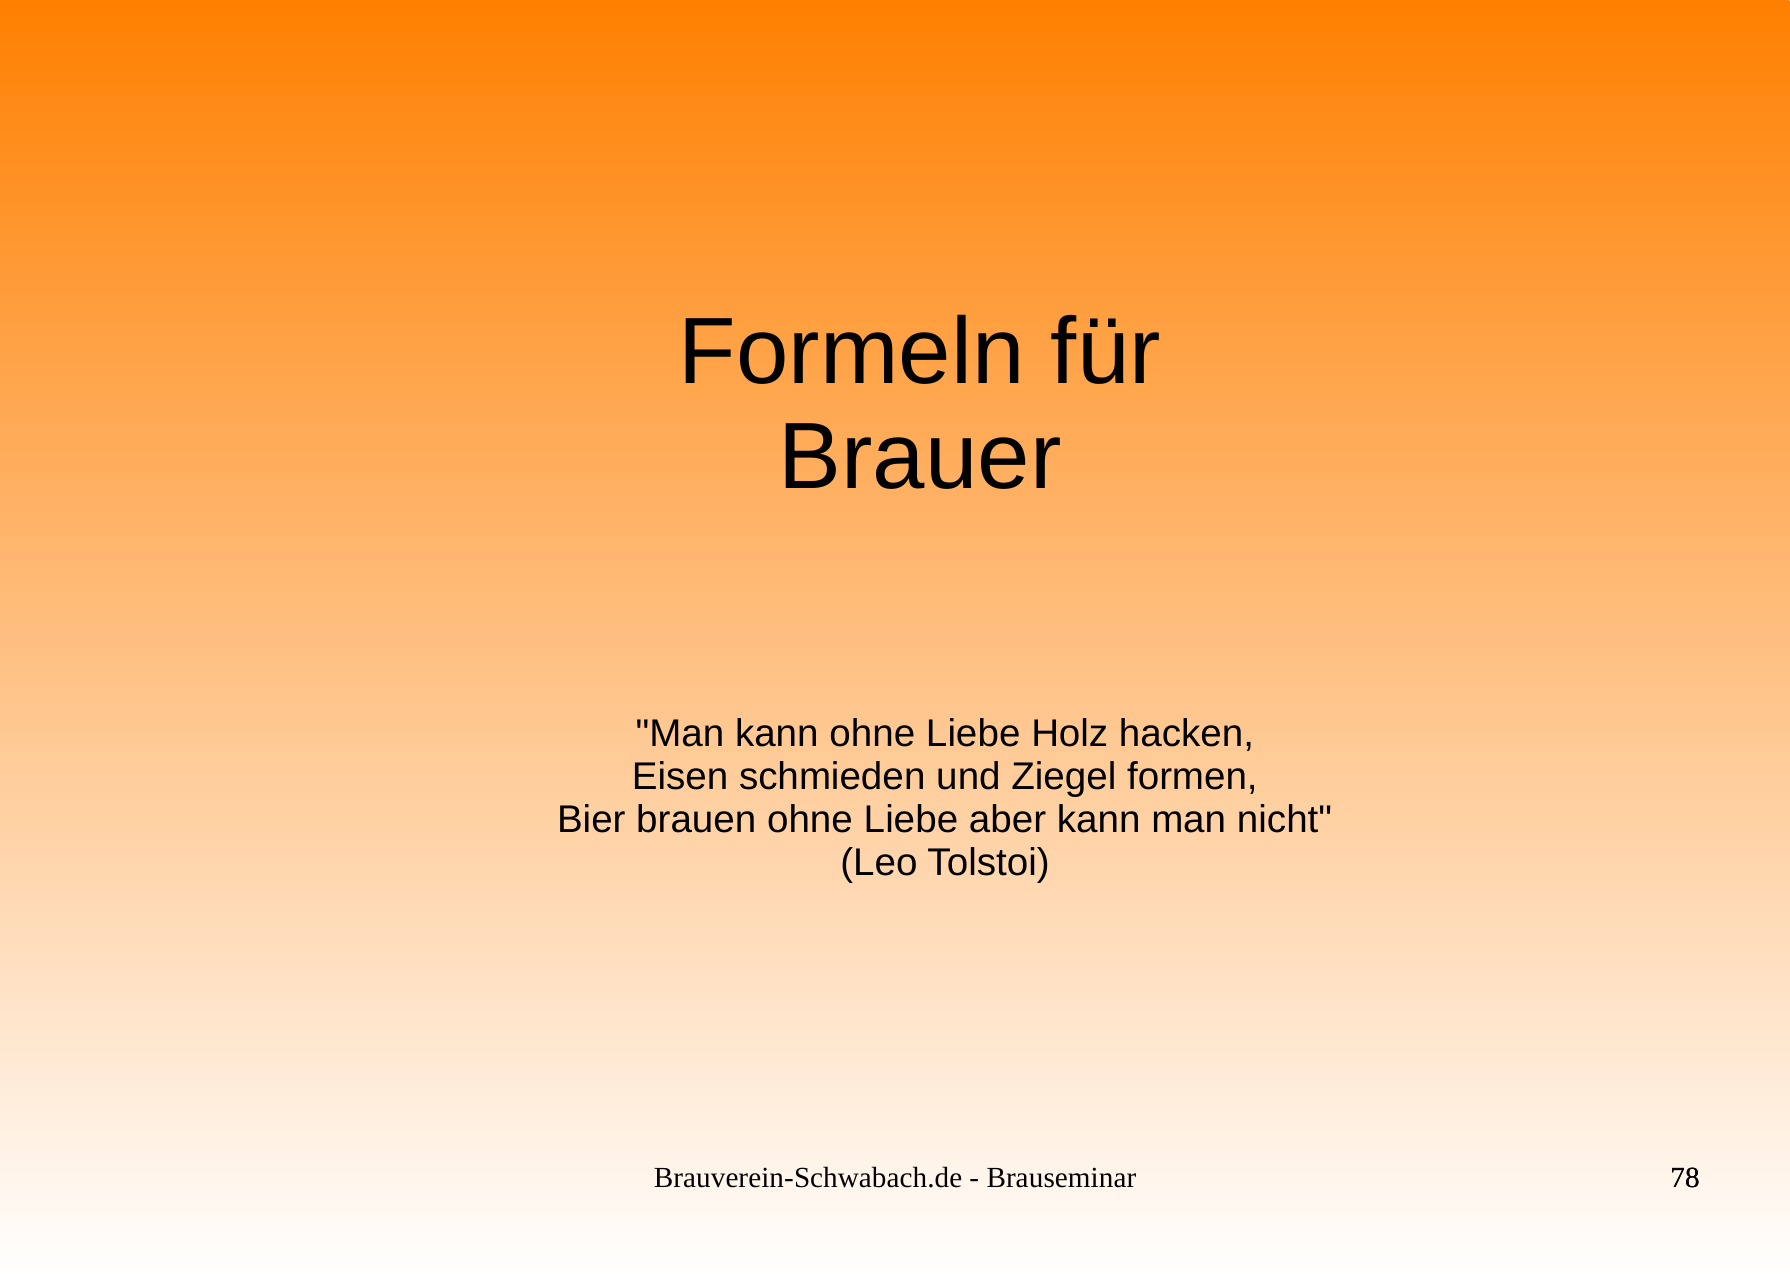

# Formeln für Brauer
"Man kann ohne Liebe Holz hacken,
Eisen schmieden und Ziegel formen,
Bier brauen ohne Liebe aber kann man nicht"
(Leo Tolstoi)
Brauverein-Schwabach.de - Brauseminar
78